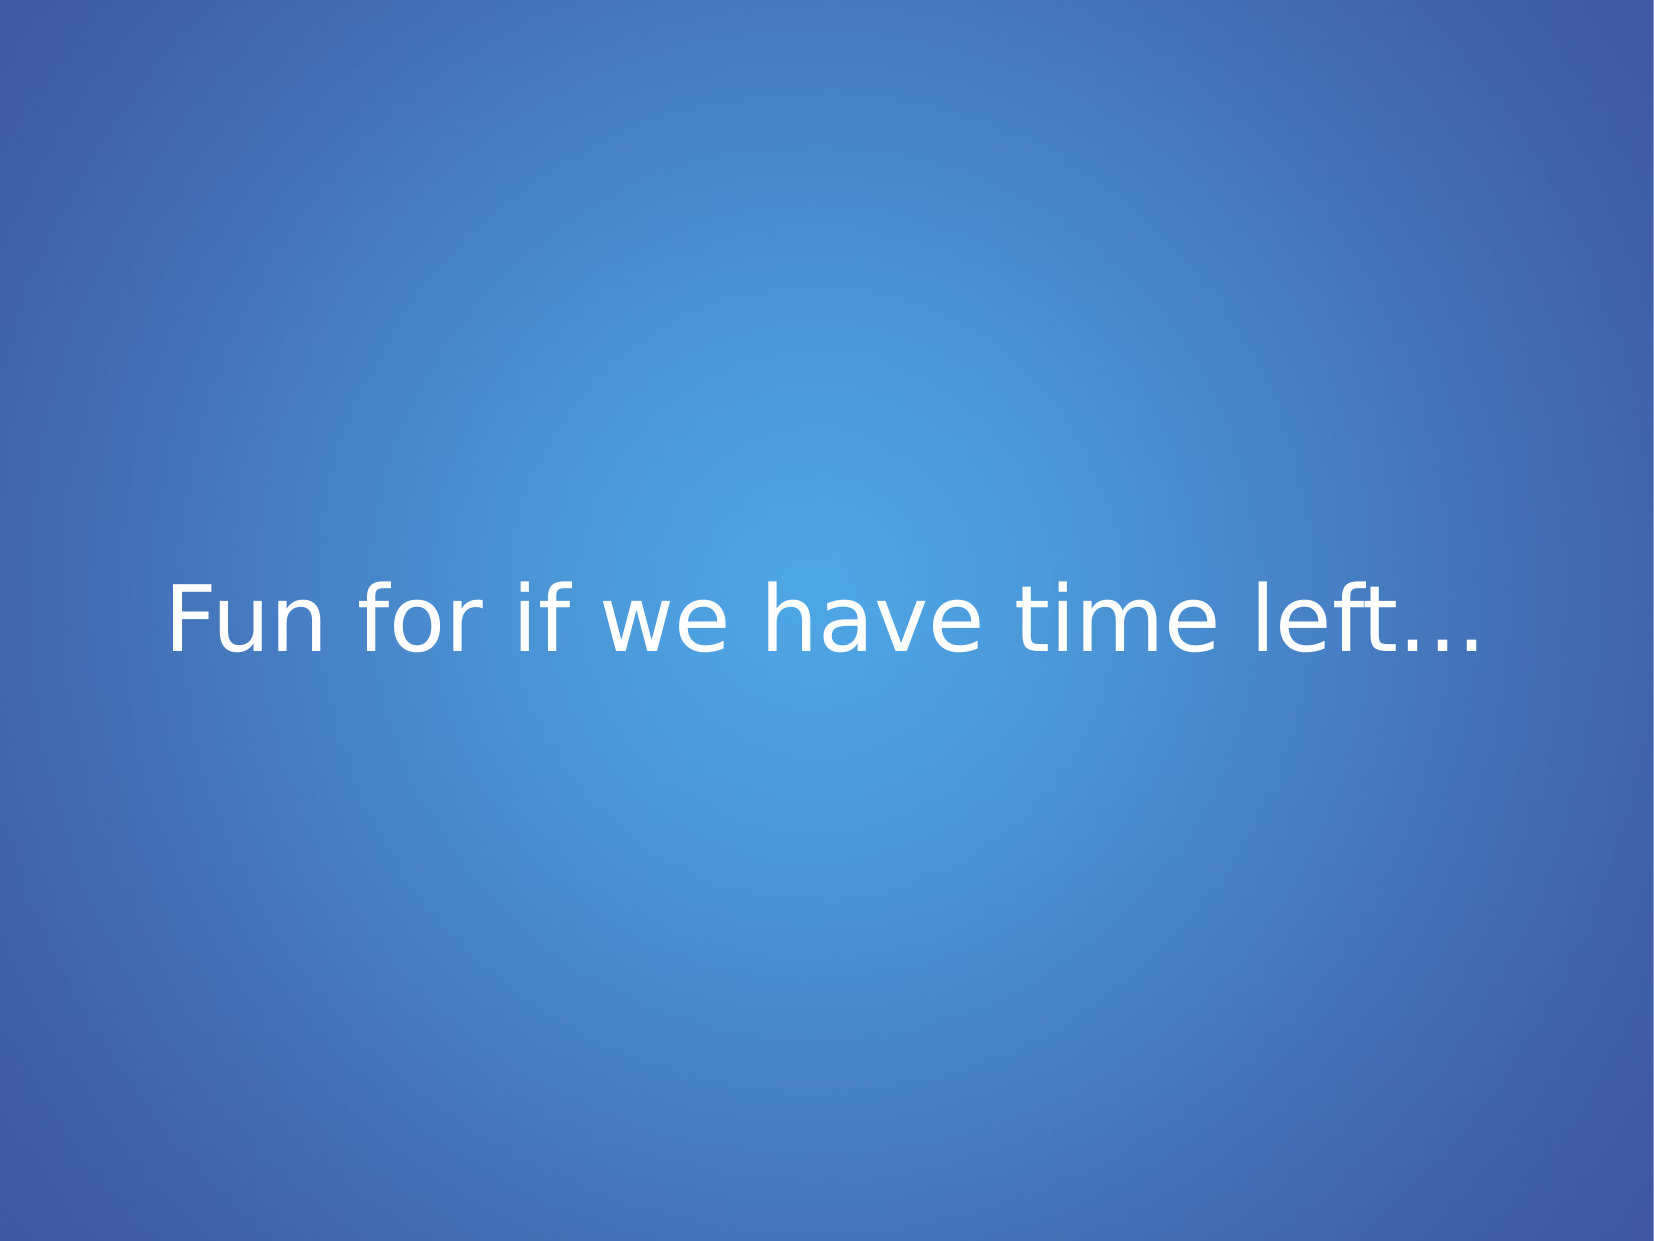

# Fun for if we have time left...